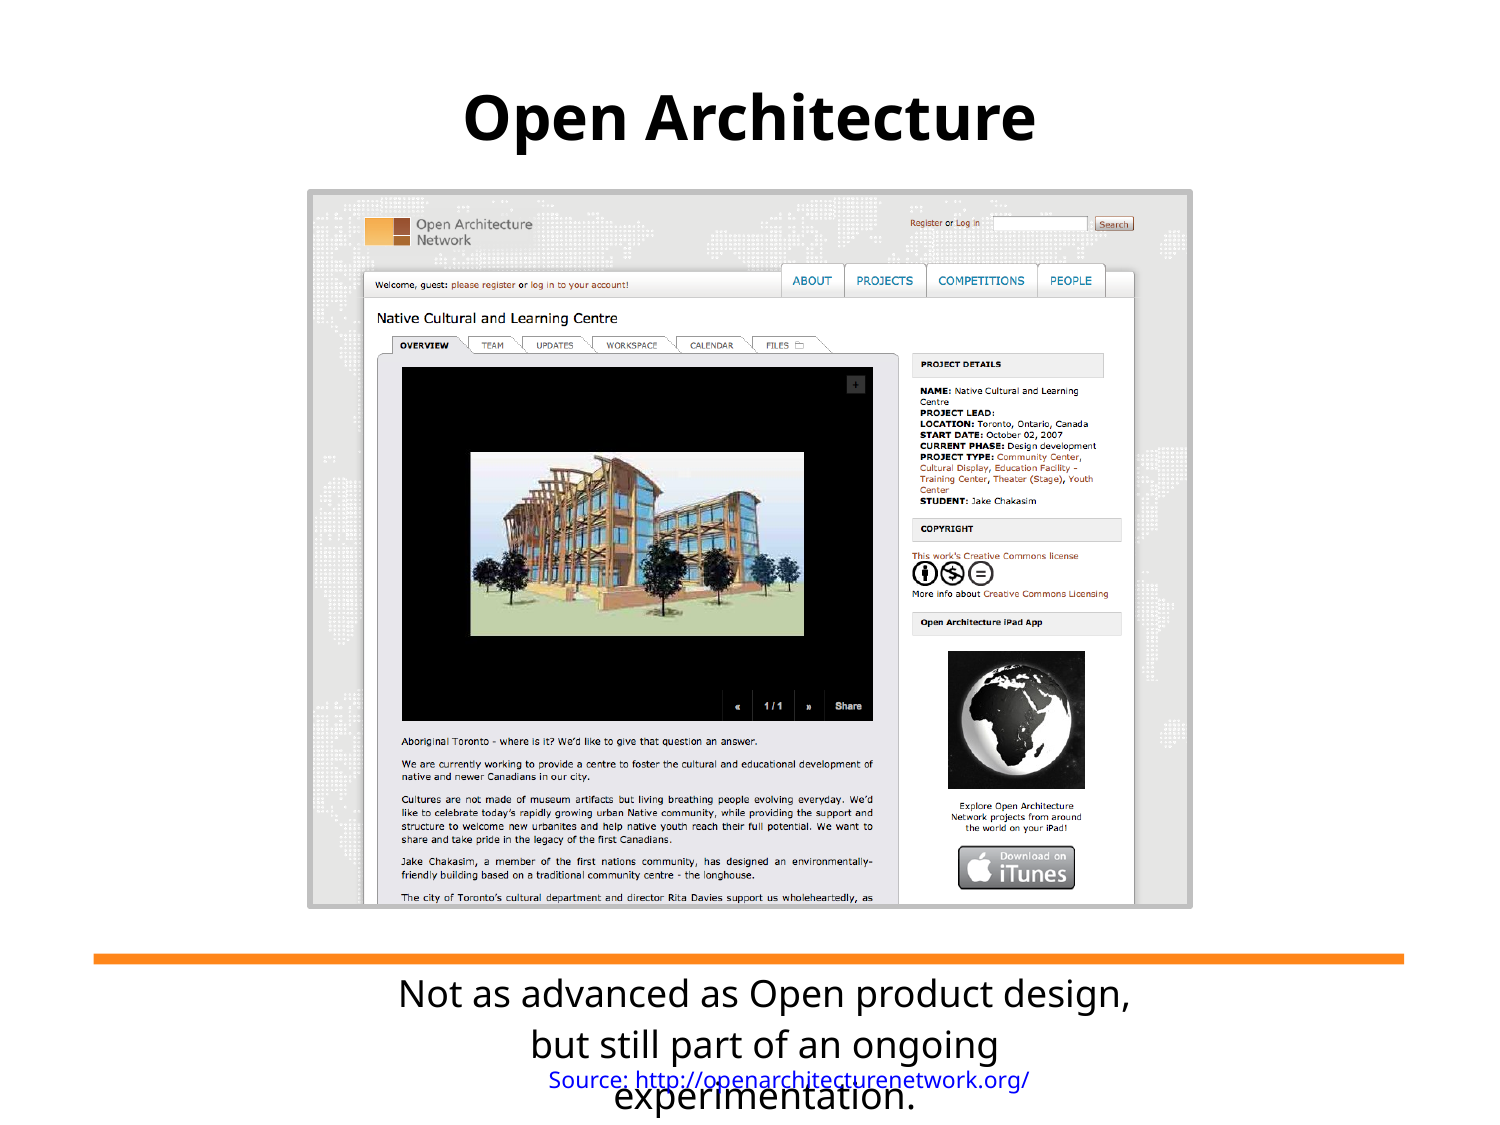

# Open Architecture
Not as advanced as Open product design, but still part of an ongoing experimentation.
Source: http://openarchitecturenetwork.org/